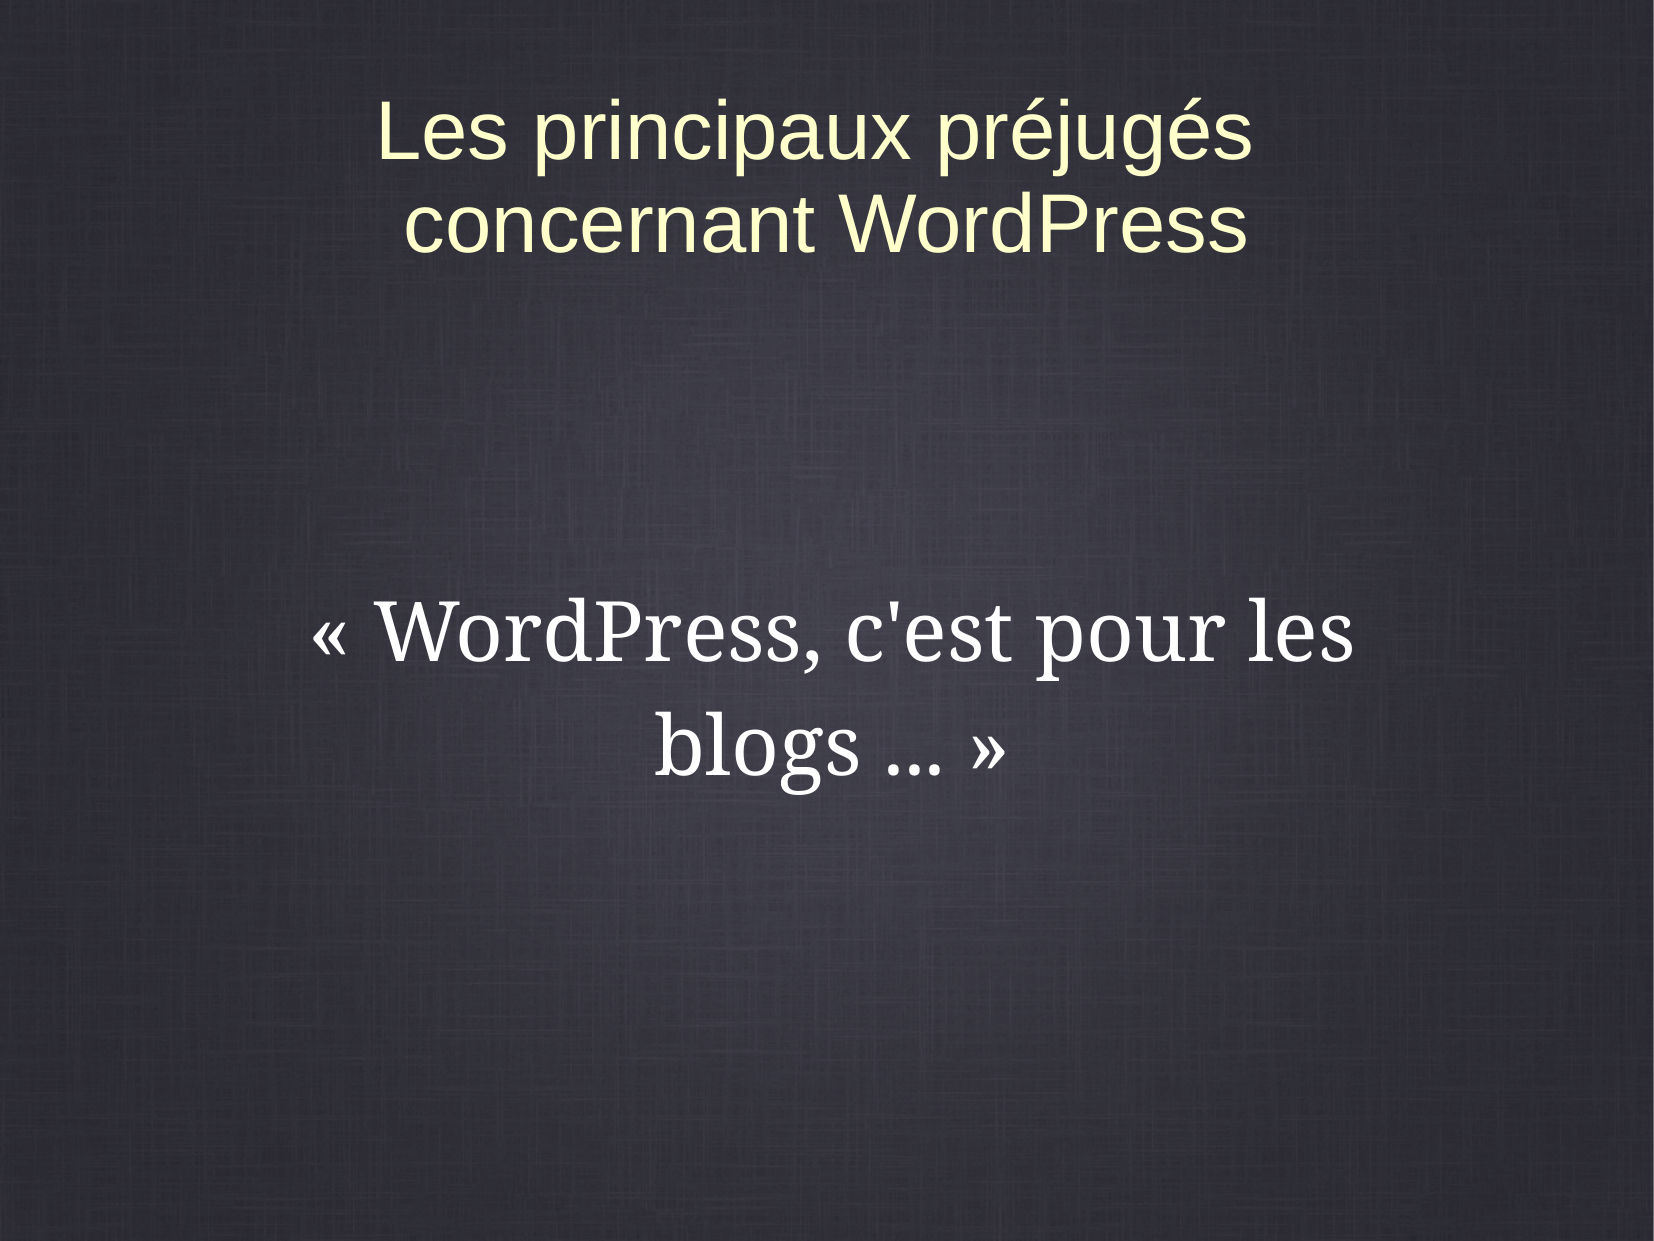

Les principaux préjugés
concernant WordPress
« WordPress, c'est pour les blogs ... »